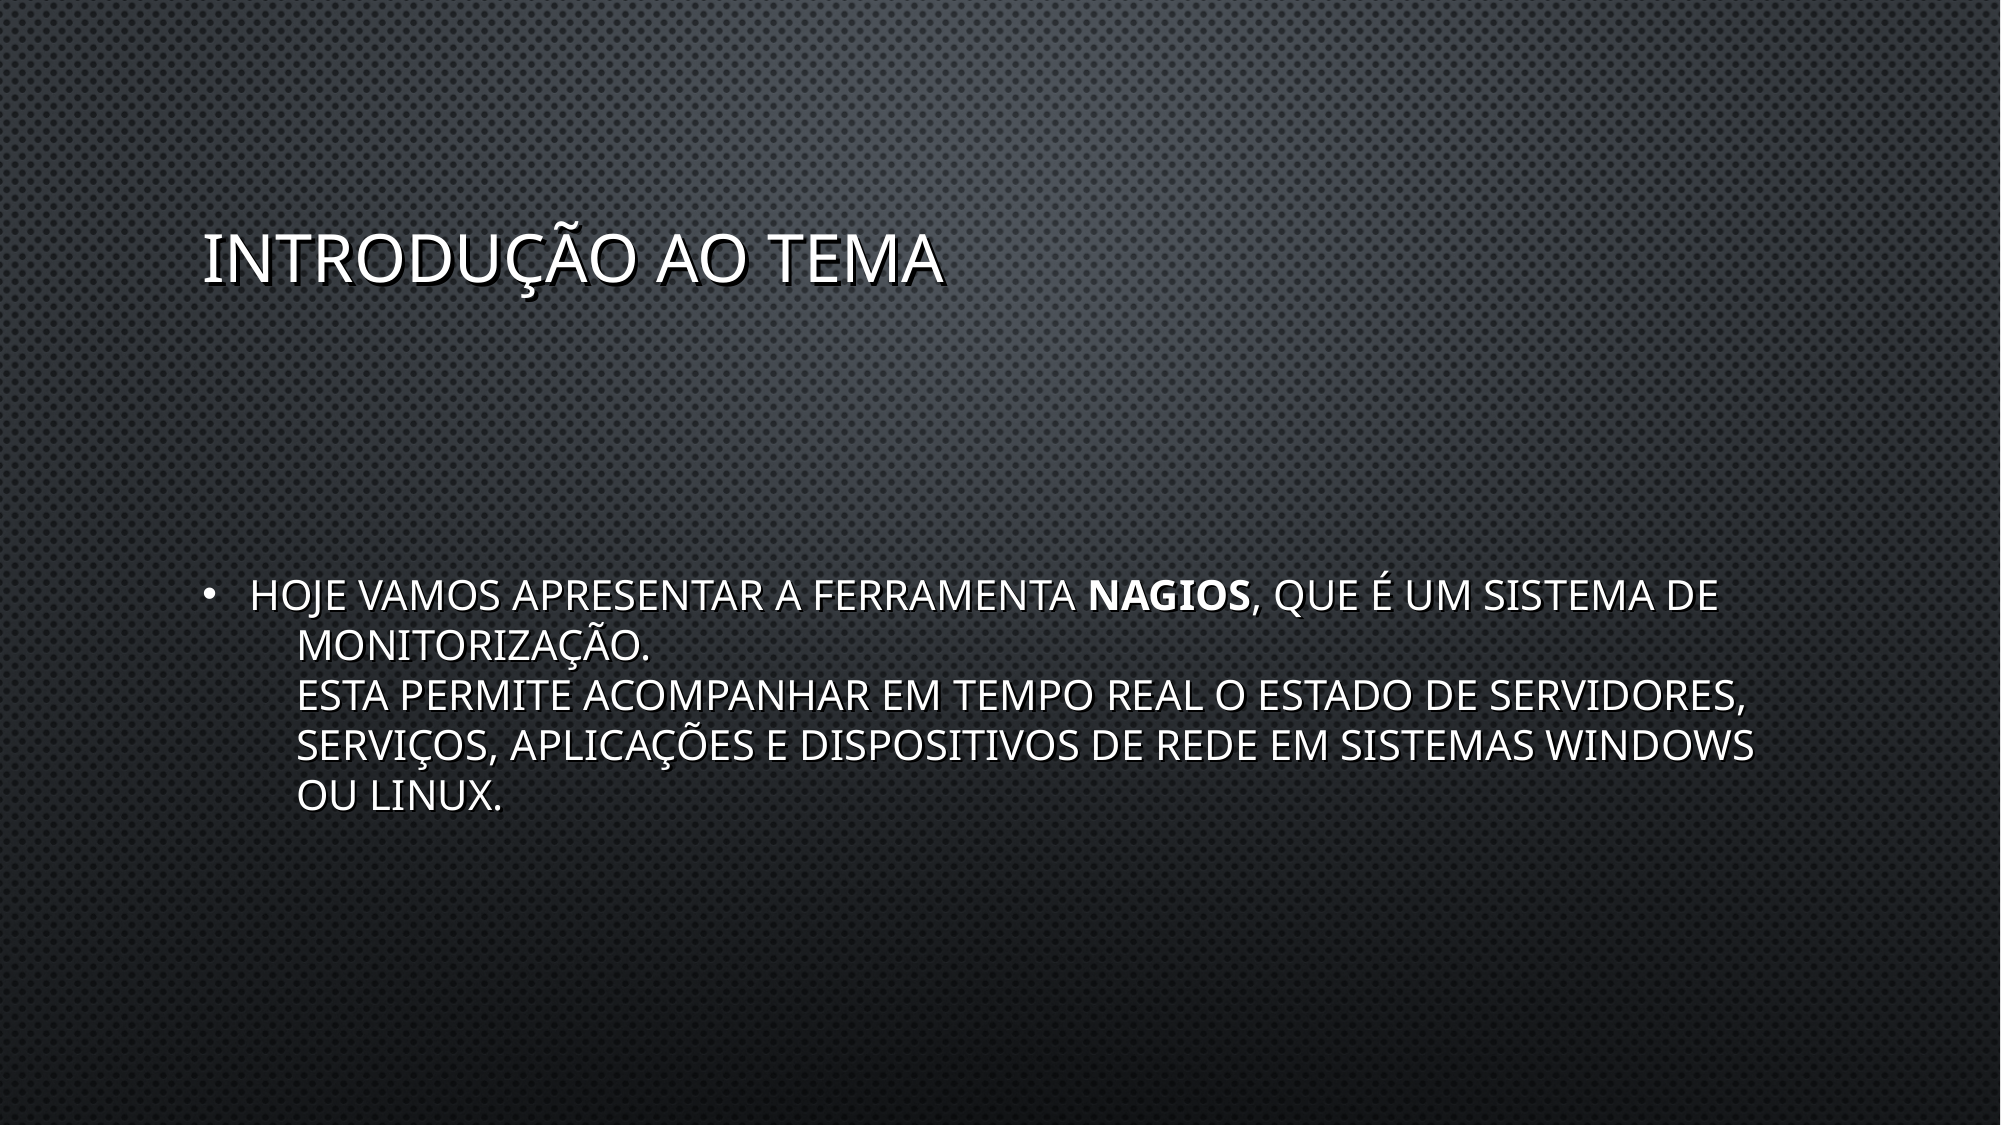

# Introdução ao tema
Hoje vamos apresentar a ferramenta Nagios, que é um sistema de monitorização.
Esta permite acompanhar em tempo real o estado de servidores, serviços, aplicações e dispositivos de rede em sistemas windows ou linux.